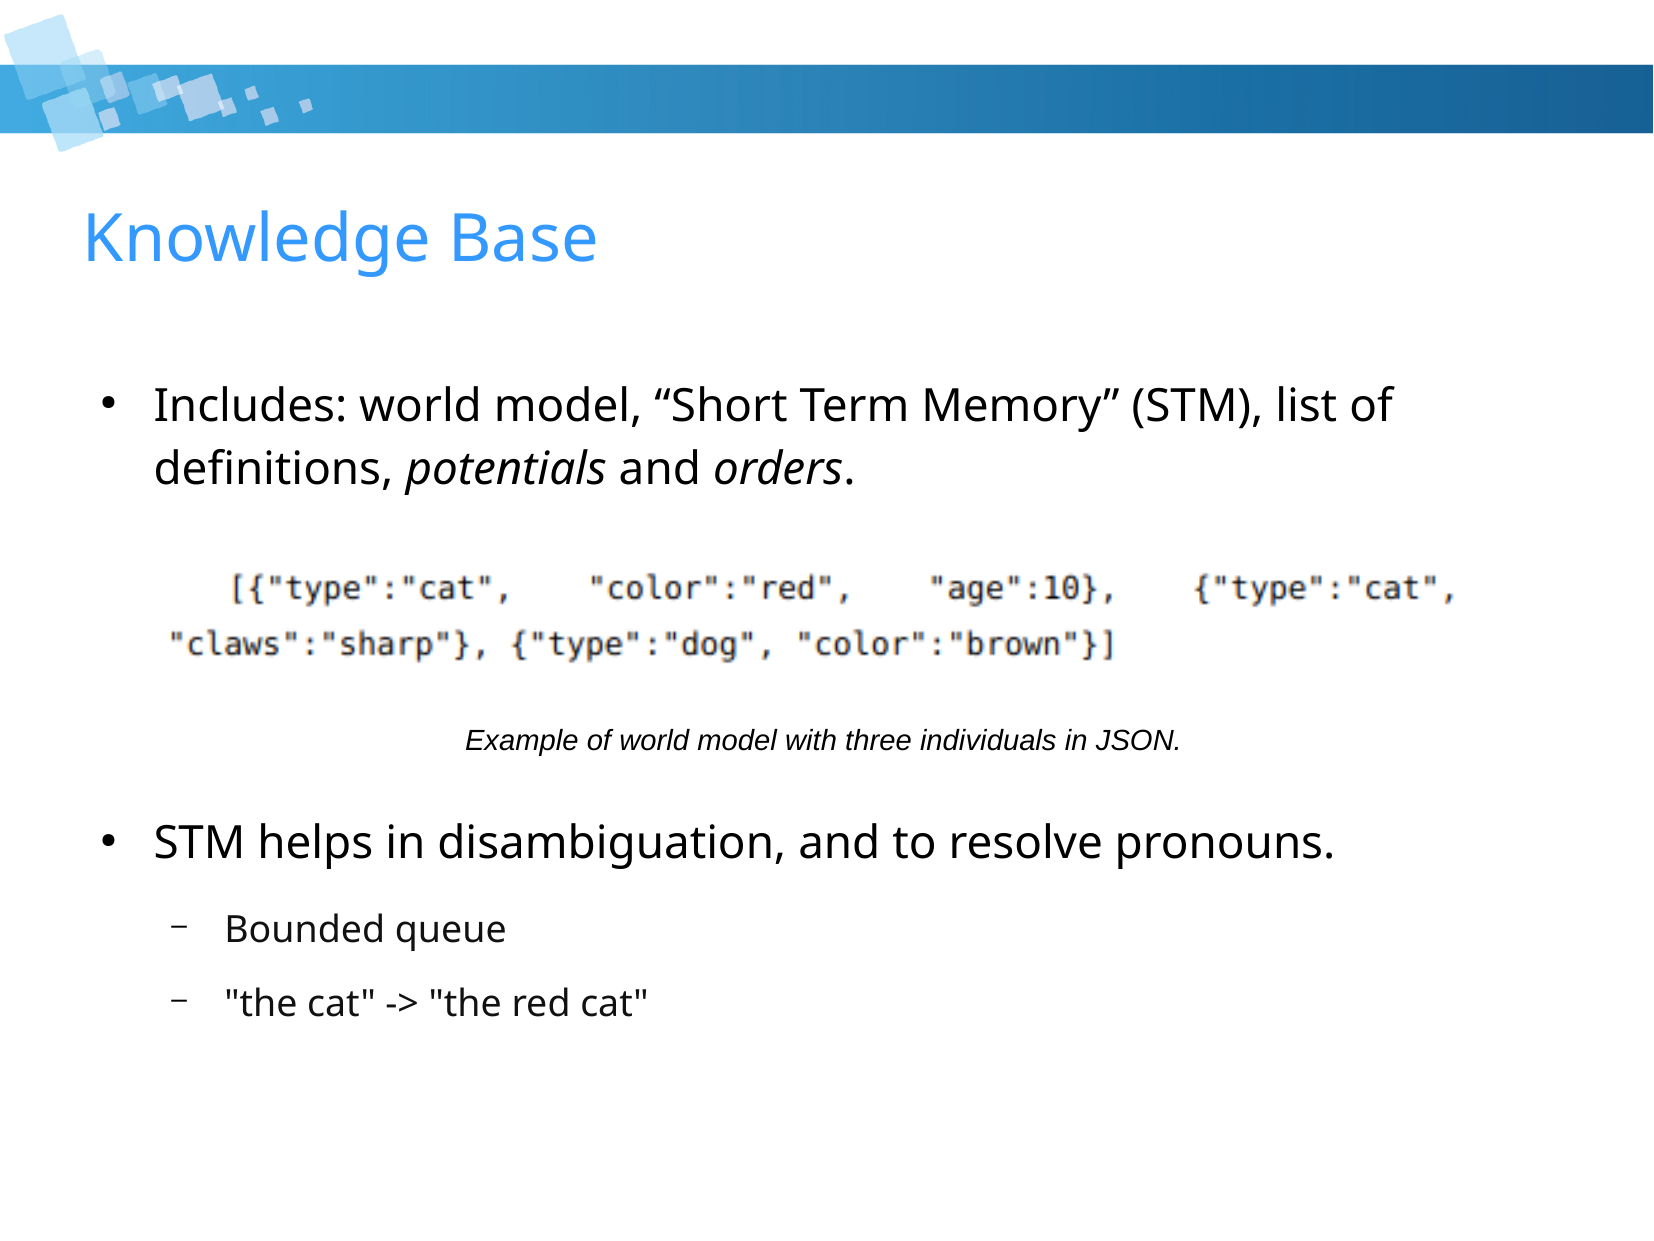

# Knowledge Base
Includes: world model, “Short Term Memory” (STM), list of definitions, potentials and orders.
Example of world model with three individuals in JSON.
STM helps in disambiguation, and to resolve pronouns.
Bounded queue
"the cat" -> "the red cat"